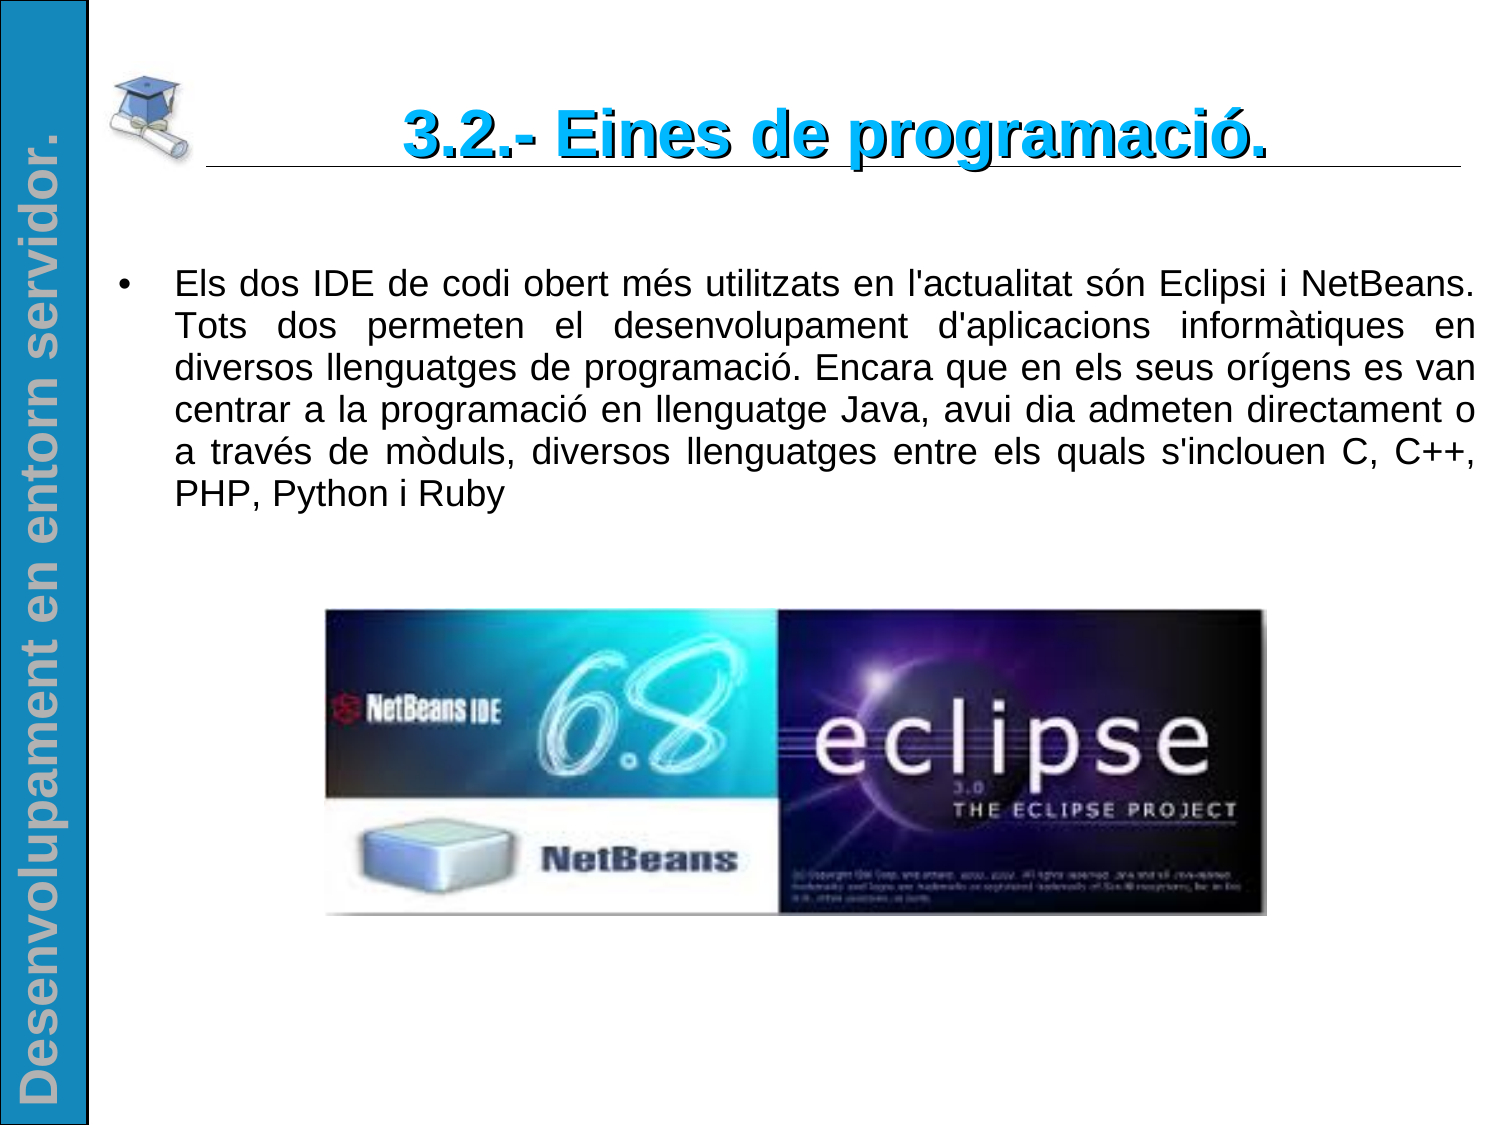

# 3.2.- Eines de programació.
Els dos IDE de codi obert més utilitzats en l'actualitat són Eclipsi i NetBeans. Tots dos permeten el desenvolupament d'aplicacions informàtiques en diversos llenguatges de programació. Encara que en els seus orígens es van centrar a la programació en llenguatge Java, avui dia admeten directament o a través de mòduls, diversos llenguatges entre els quals s'inclouen C, C++, PHP, Python i Ruby